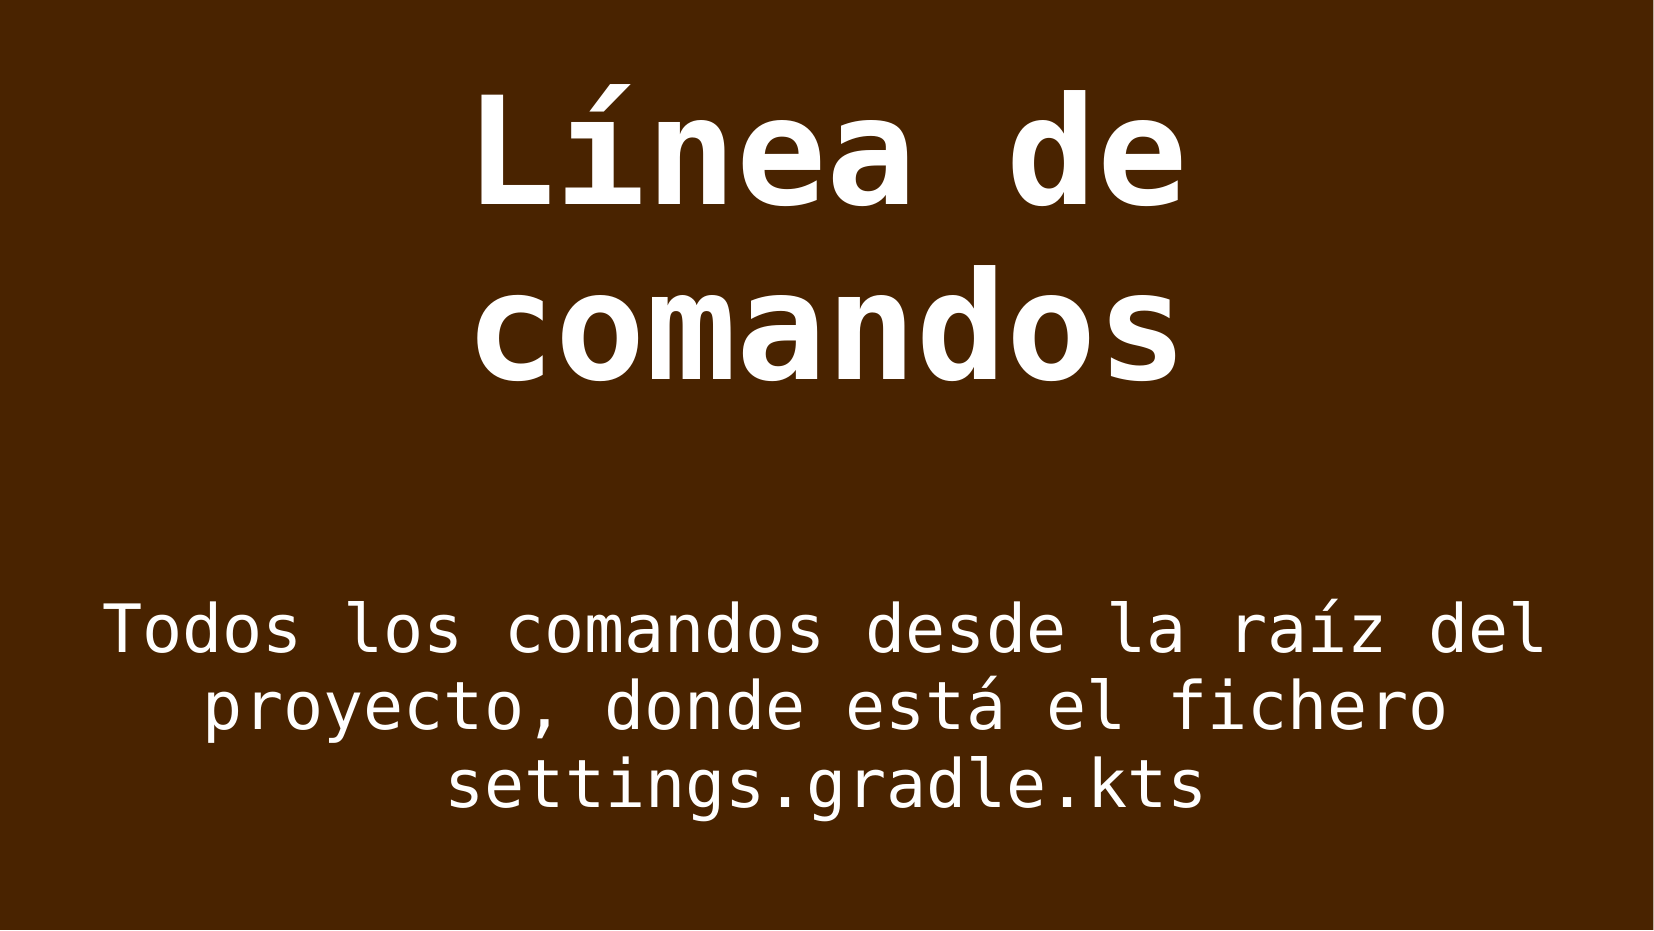

# Línea de comandos
Todos los comandos desde la raíz del proyecto, donde está el fichero settings.gradle.kts